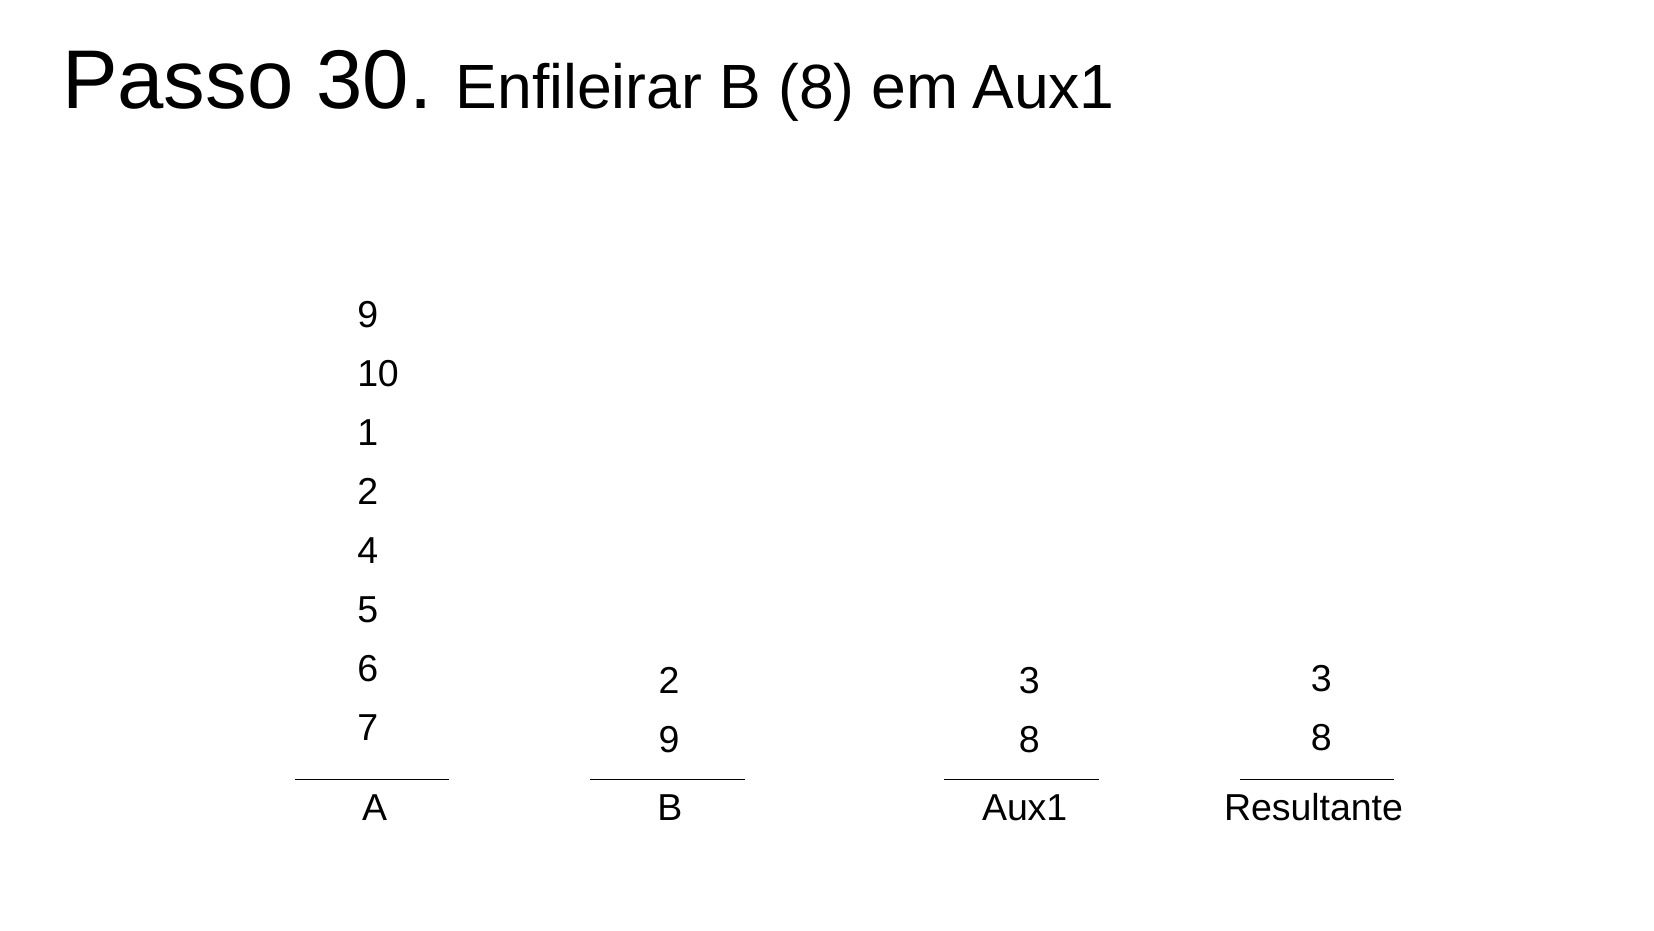

Passo 30. Enfileirar B (8) em Aux1
9
10
1
2
4
5
6
3
2
3
7
8
9
8
A
B
Aux1
Resultante